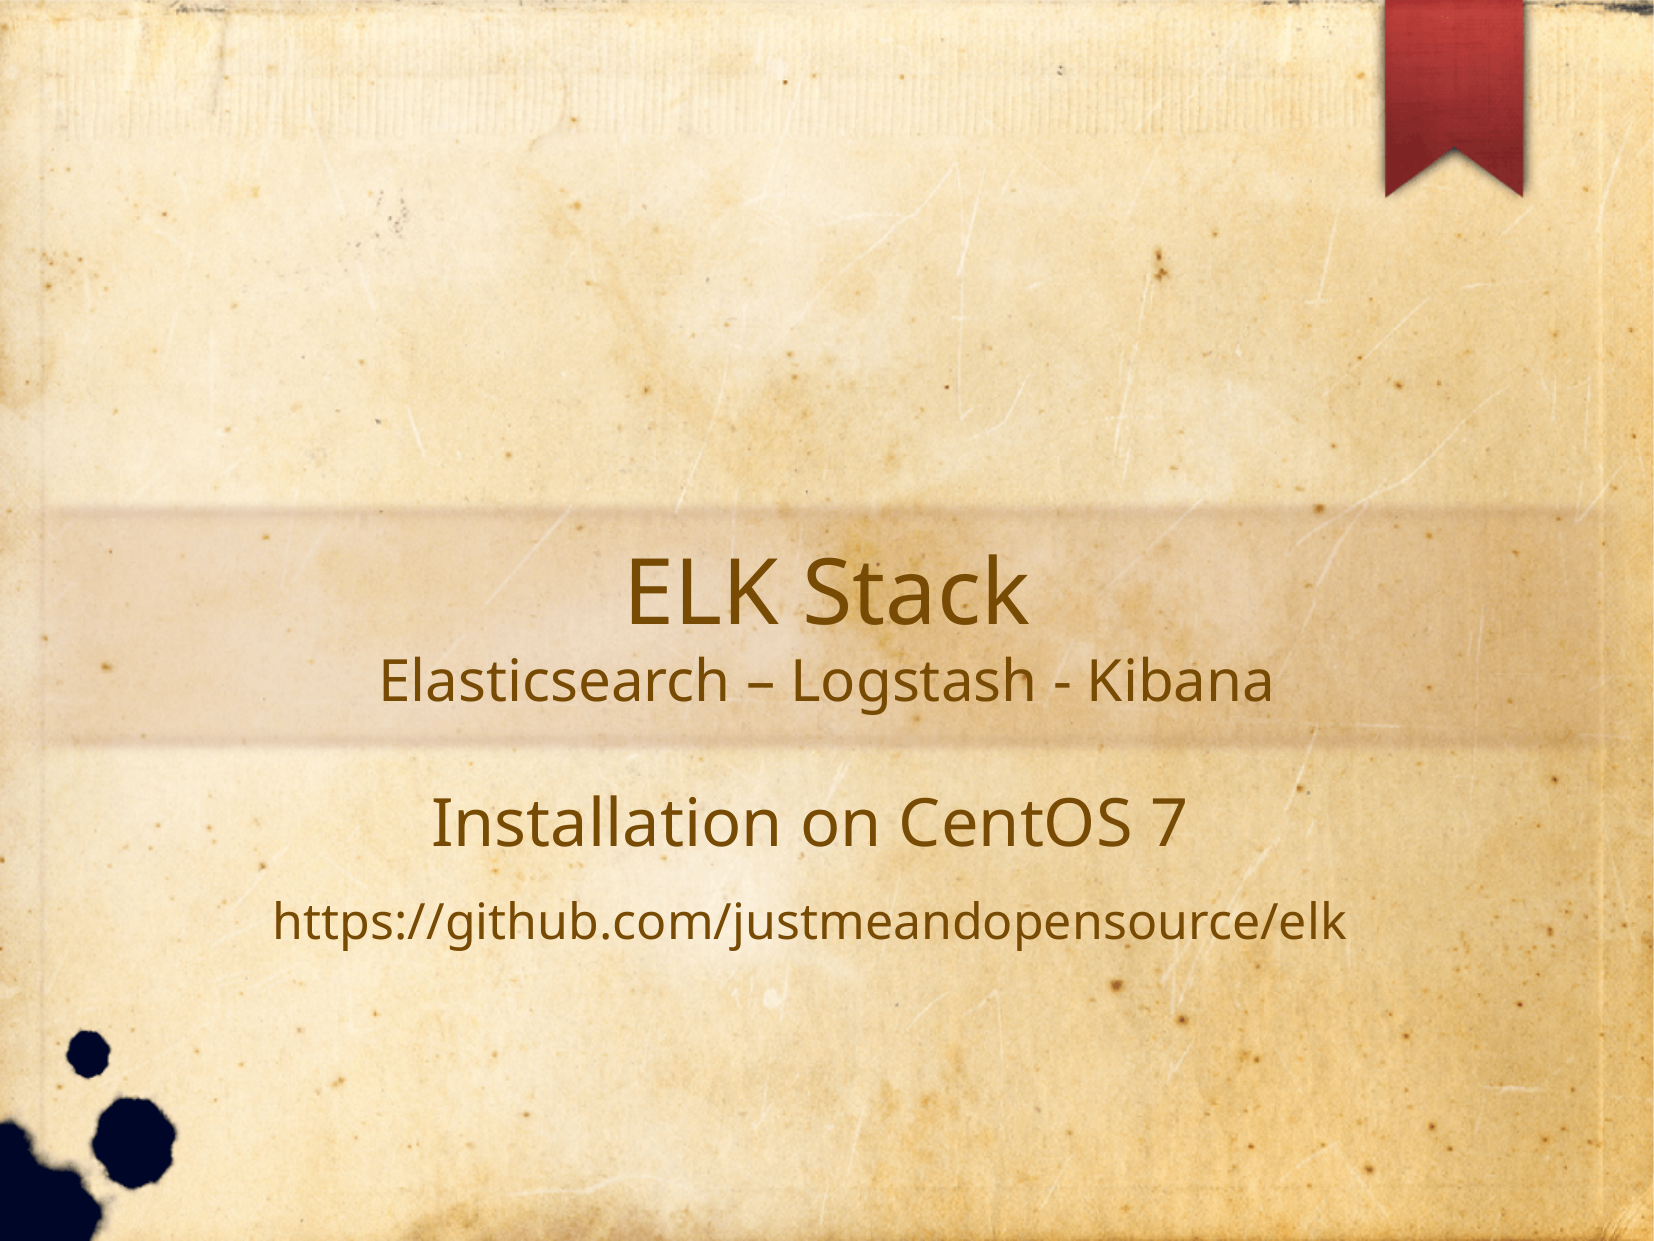

# ELK Stack Elasticsearch – Logstash - Kibana
Installation on CentOS 7
https://github.com/justmeandopensource/elk